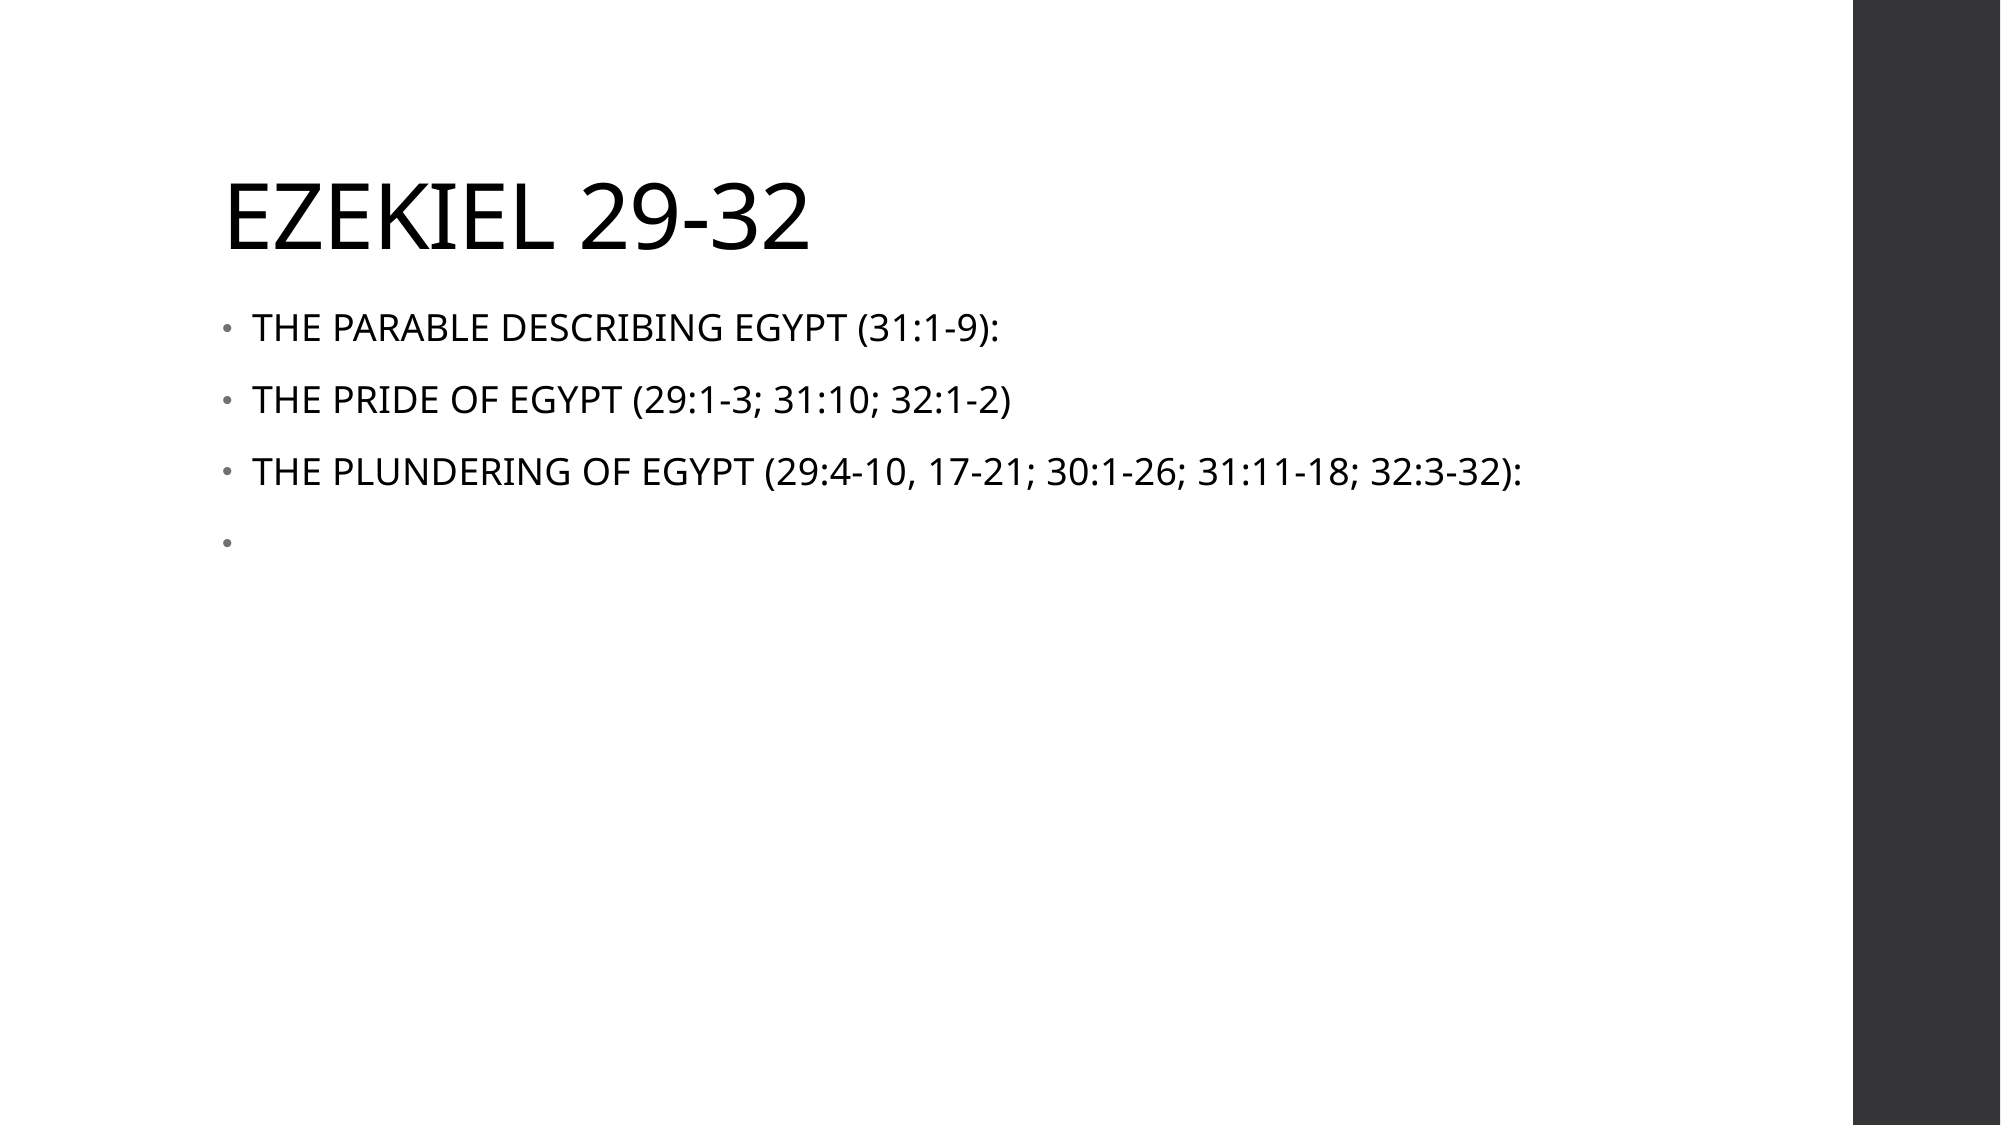

# EZEKIEL 29-32
THE PARABLE DESCRIBING EGYPT (31:1-9):
THE PRIDE OF EGYPT (29:1-3; 31:10; 32:1-2)
THE PLUNDERING OF EGYPT (29:4-10, 17-21; 30:1-26; 31:11-18; 32:3-32):